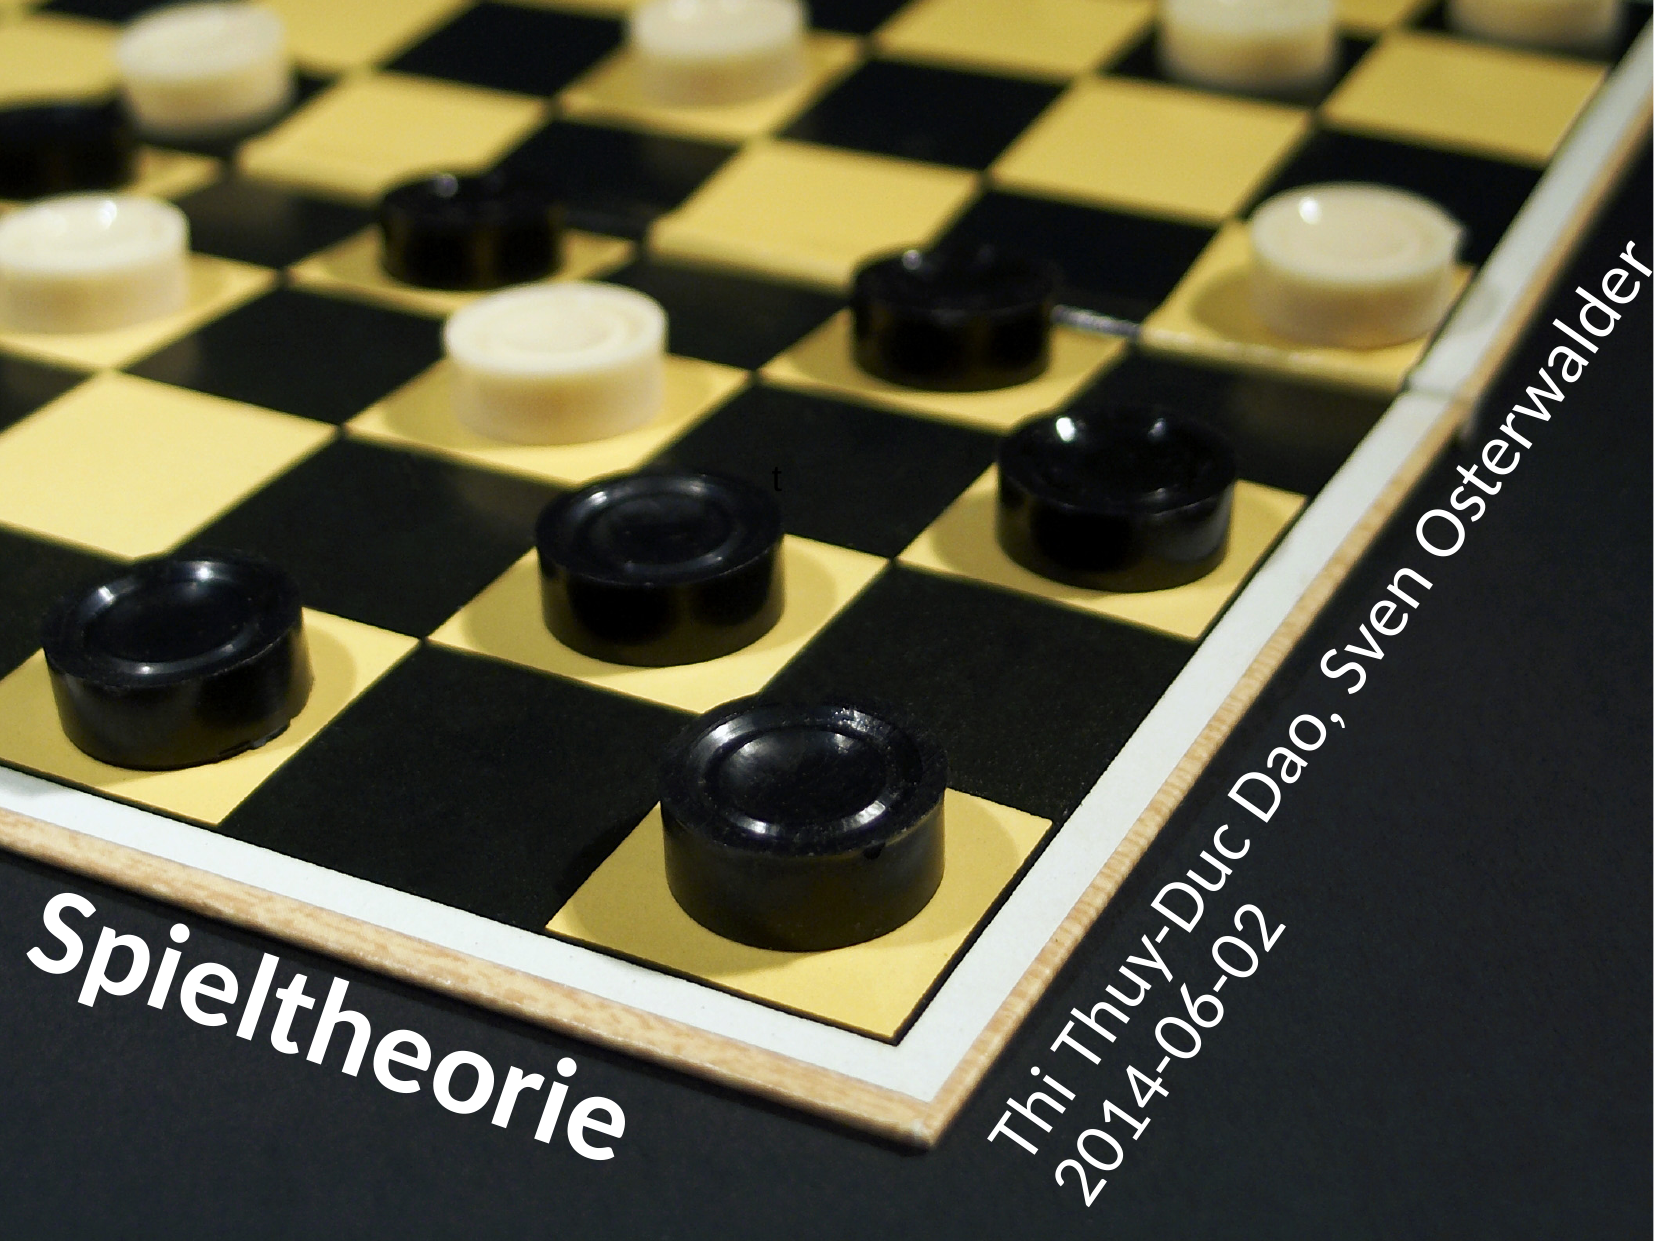

t
Thi Thuy-Duc Dao, Sven Osterwalder
2014-06-02
Spieltheorie